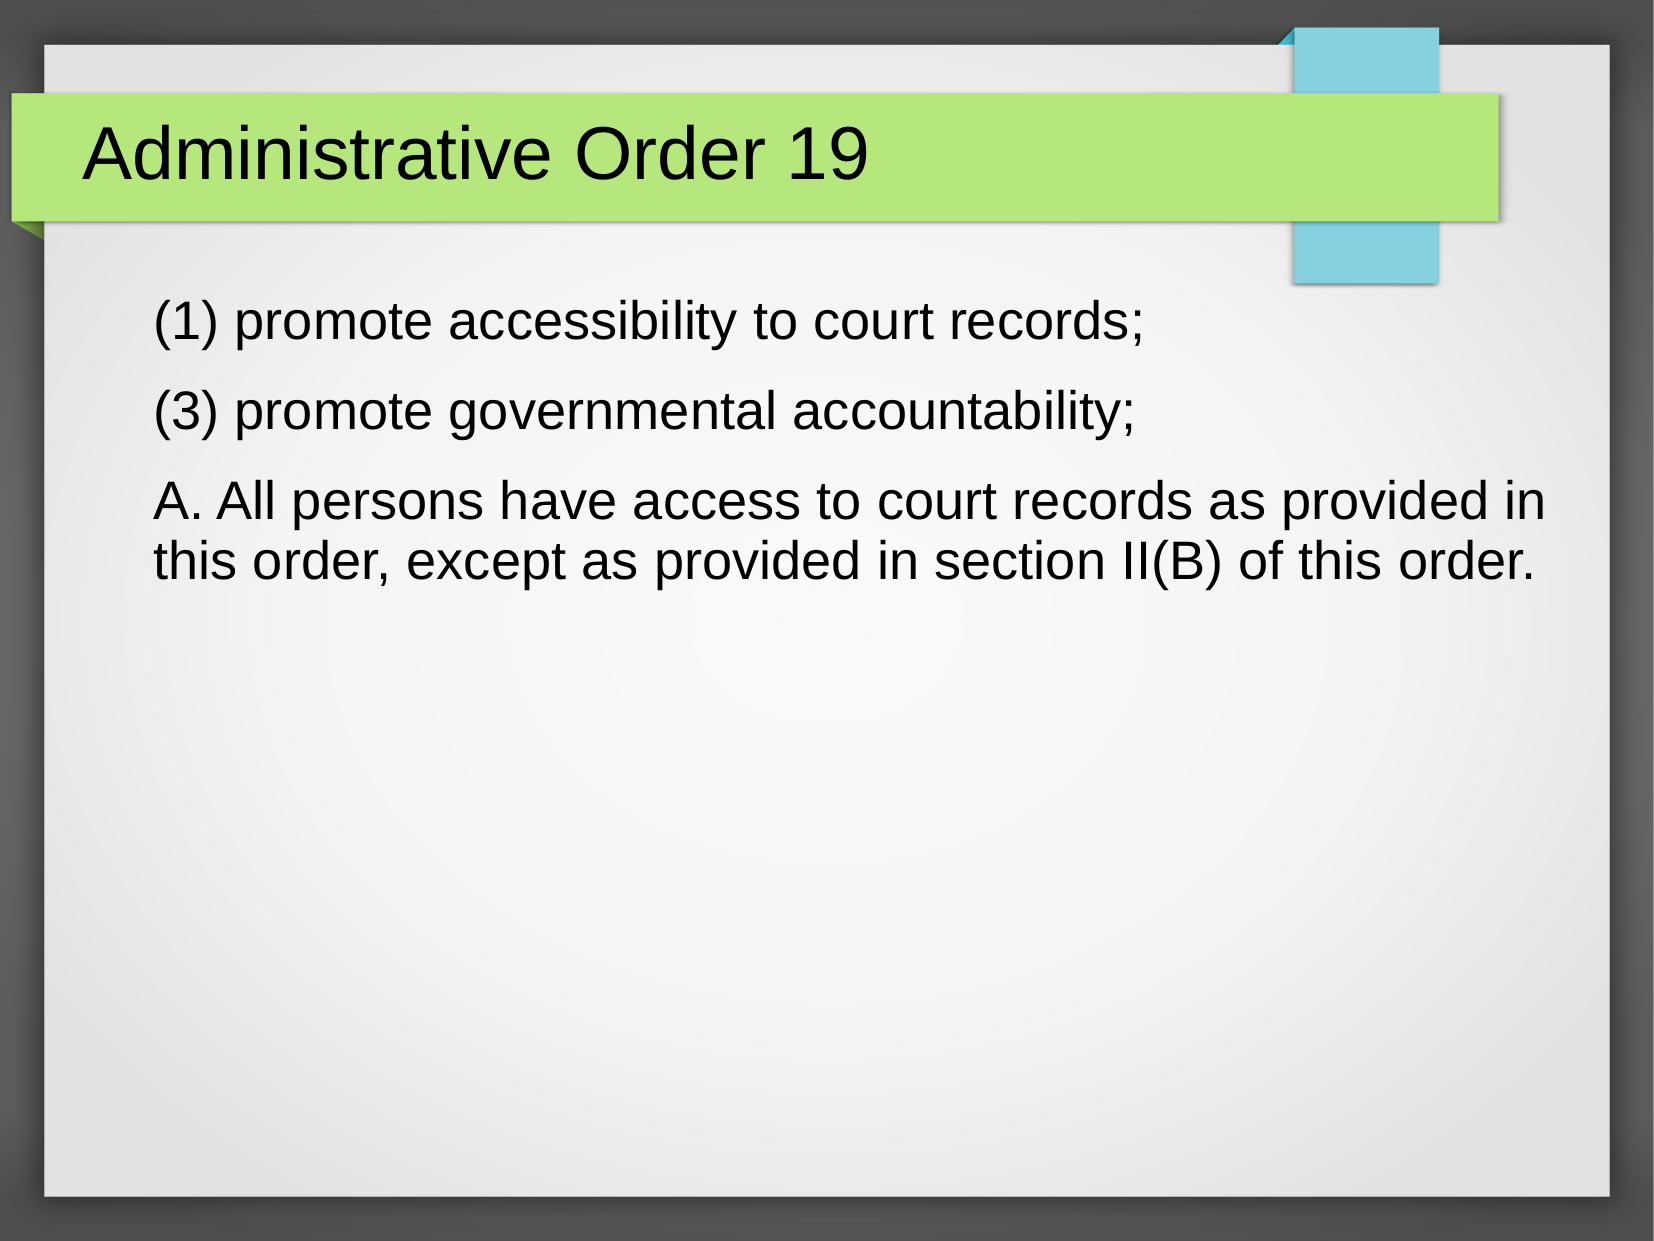

# Administrative Order 19
(1) promote accessibility to court records;
(3) promote governmental accountability;
A. All persons have access to court records as provided in this order, except as provided in section II(B) of this order.